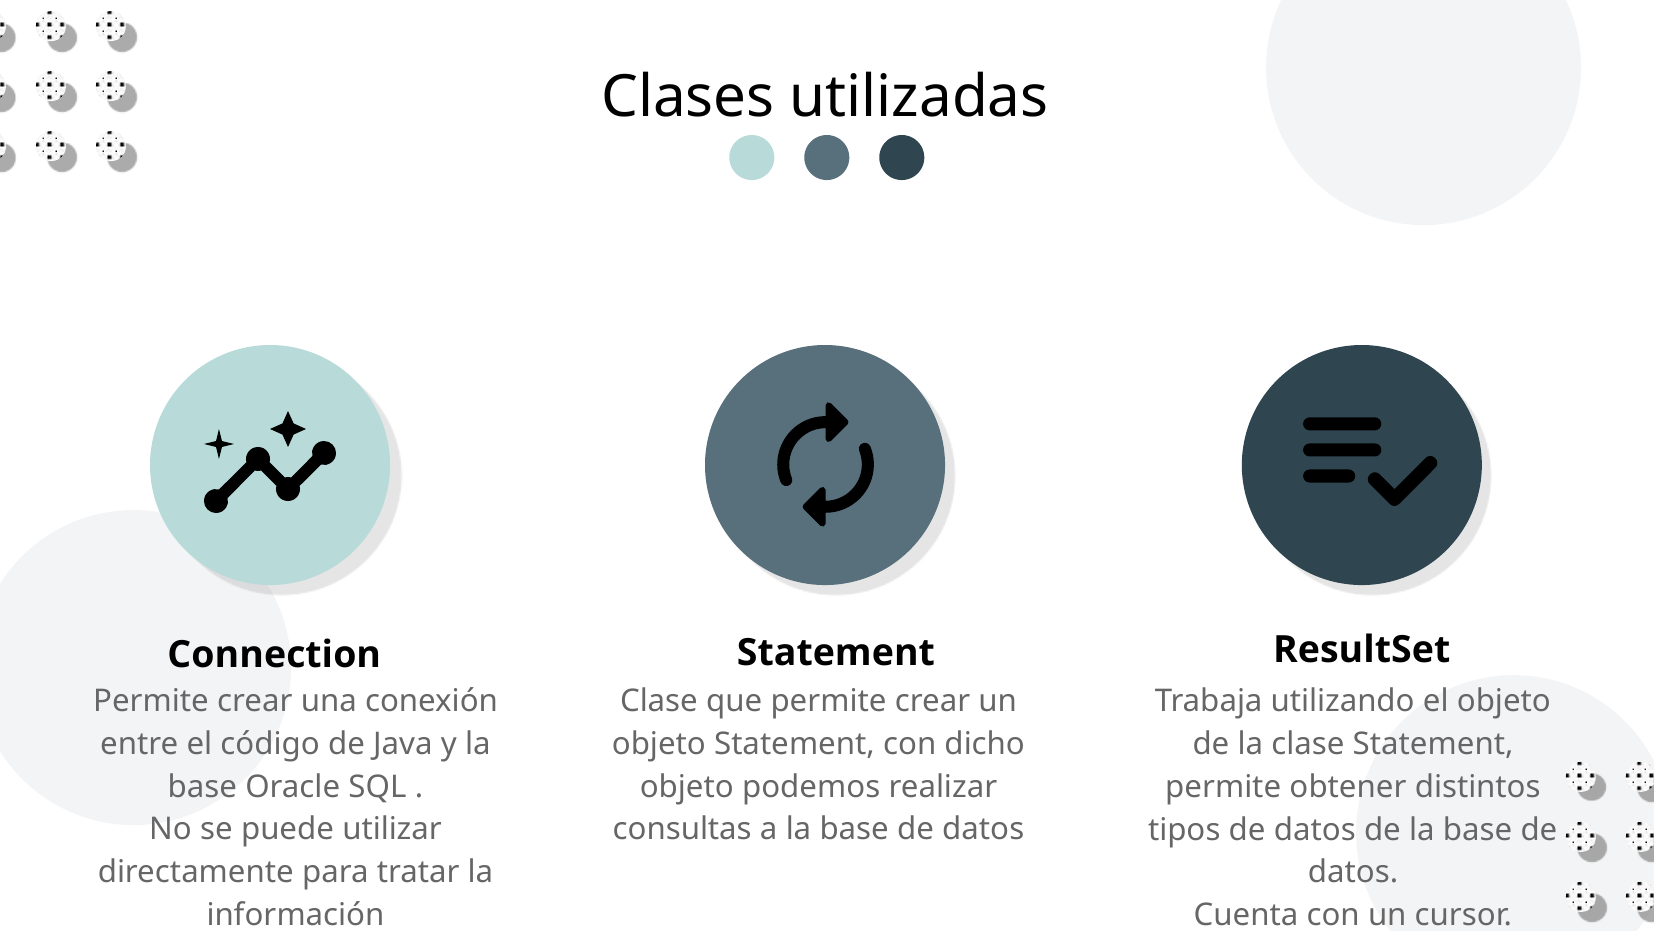

Clases utilizadas
ResultSet
Statement
Connection
Permite crear una conexión entre el código de Java y la base Oracle SQL .
No se puede utilizar directamente para tratar la información
Clase que permite crear un objeto Statement, con dicho objeto podemos realizar consultas a la base de datos
Trabaja utilizando el objeto de la clase Statement, permite obtener distintos tipos de datos de la base de datos.
Cuenta con un cursor.